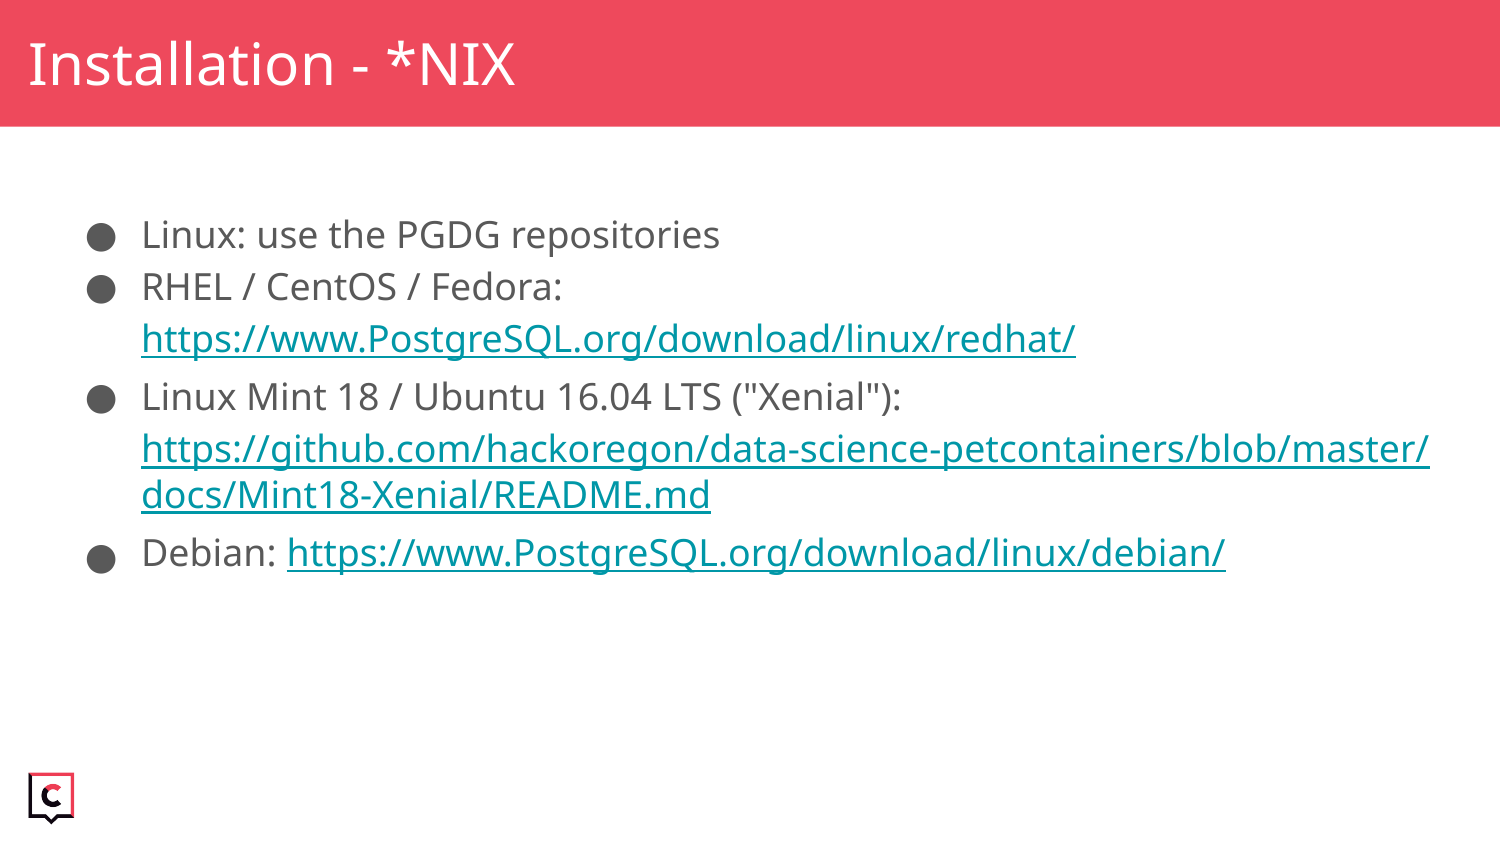

# Installation - *NIX
Linux: use the PGDG repositories
RHEL / CentOS / Fedora: https://www.PostgreSQL.org/download/linux/redhat/
Linux Mint 18 / Ubuntu 16.04 LTS ("Xenial"): https://github.com/hackoregon/data-science-petcontainers/blob/master/docs/Mint18-Xenial/README.md
Debian: https://www.PostgreSQL.org/download/linux/debian/